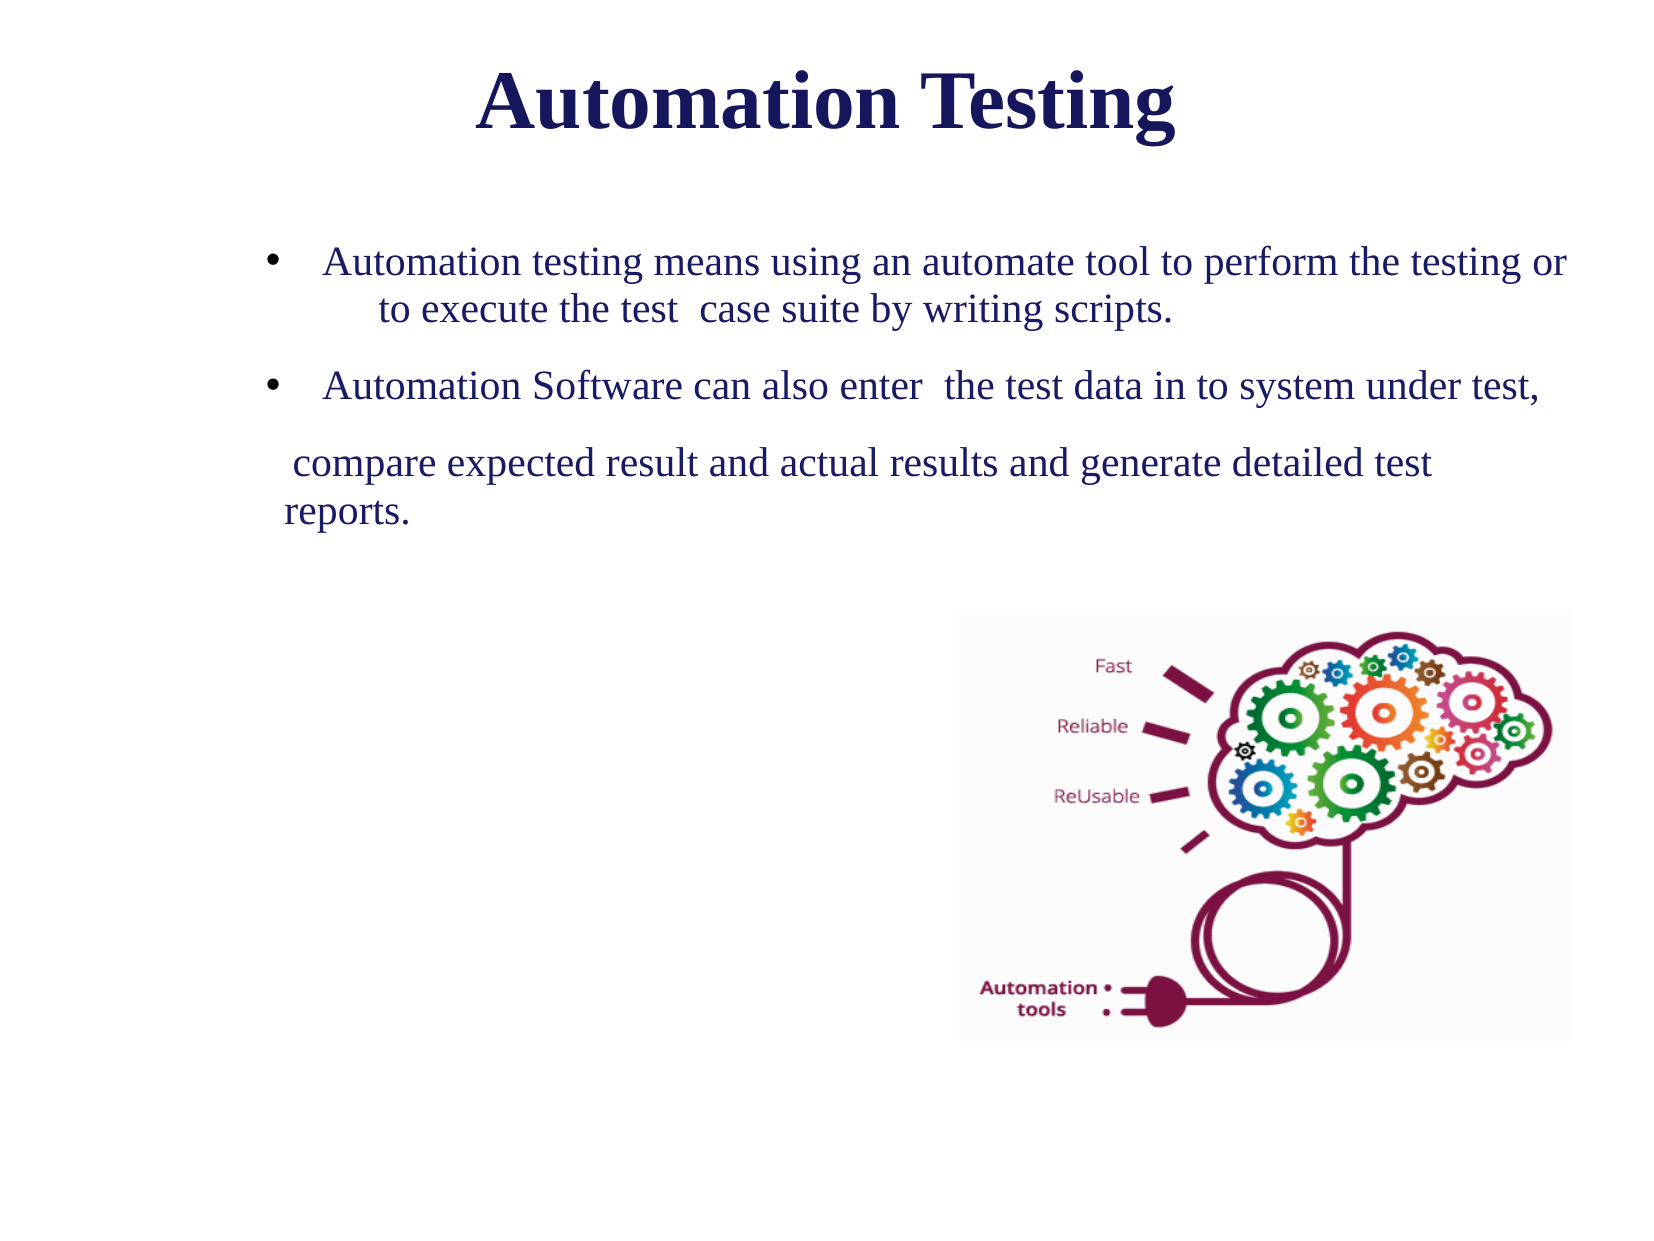

Automation Testing
Automation testing means using an automate tool to perform the testing or to execute the test case suite by writing scripts.
Automation Software can also enter the test data in to system under test,
 compare expected result and actual results and generate detailed test 	 	reports.